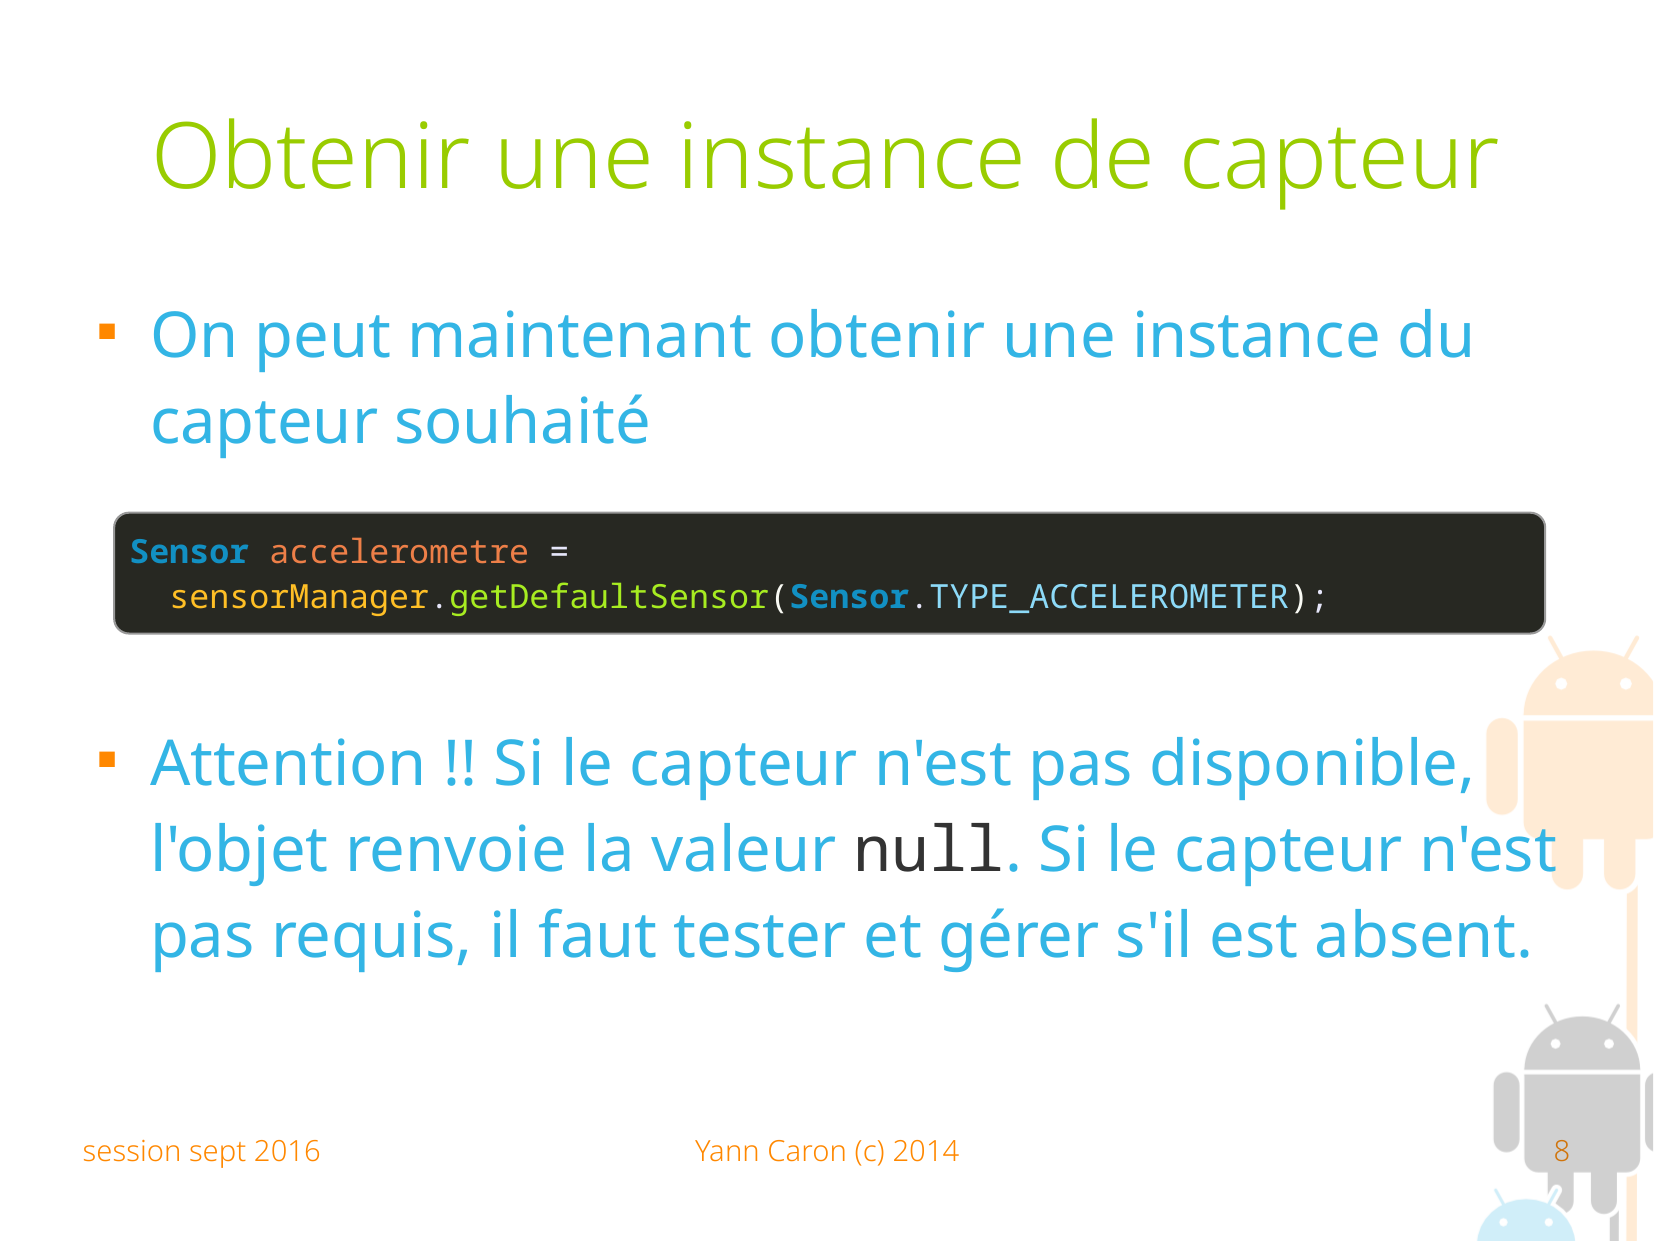

# Obtenir une instance de capteur
On peut maintenant obtenir une instance du capteur souhaité
Attention !! Si le capteur n'est pas disponible, l'objet renvoie la valeur null. Si le capteur n'est pas requis, il faut tester et gérer s'il est absent.
Sensor accelerometre =
 sensorManager.getDefaultSensor(Sensor.TYPE_ACCELEROMETER);
session sept 2016
Yann Caron (c) 2014
8